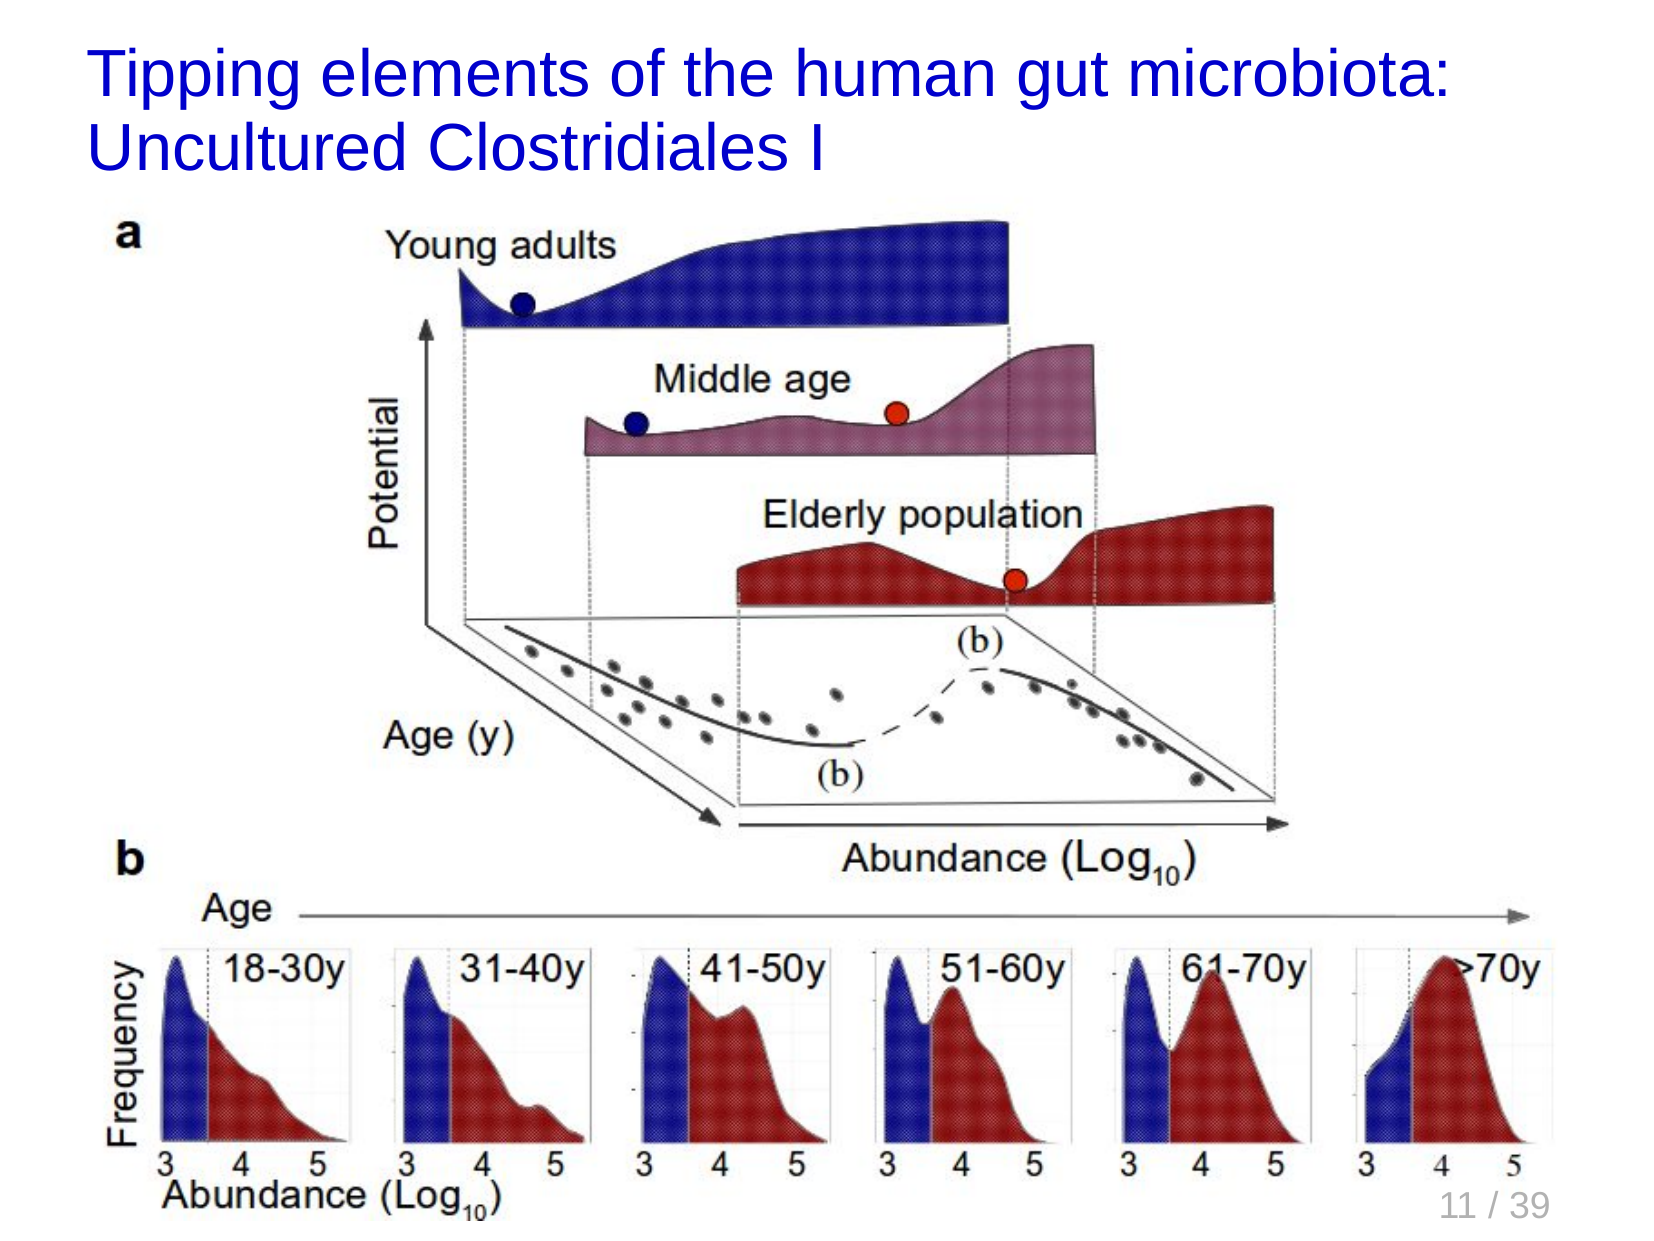

# Tipping elements of the human gut microbiota: Uncultured Clostridiales I